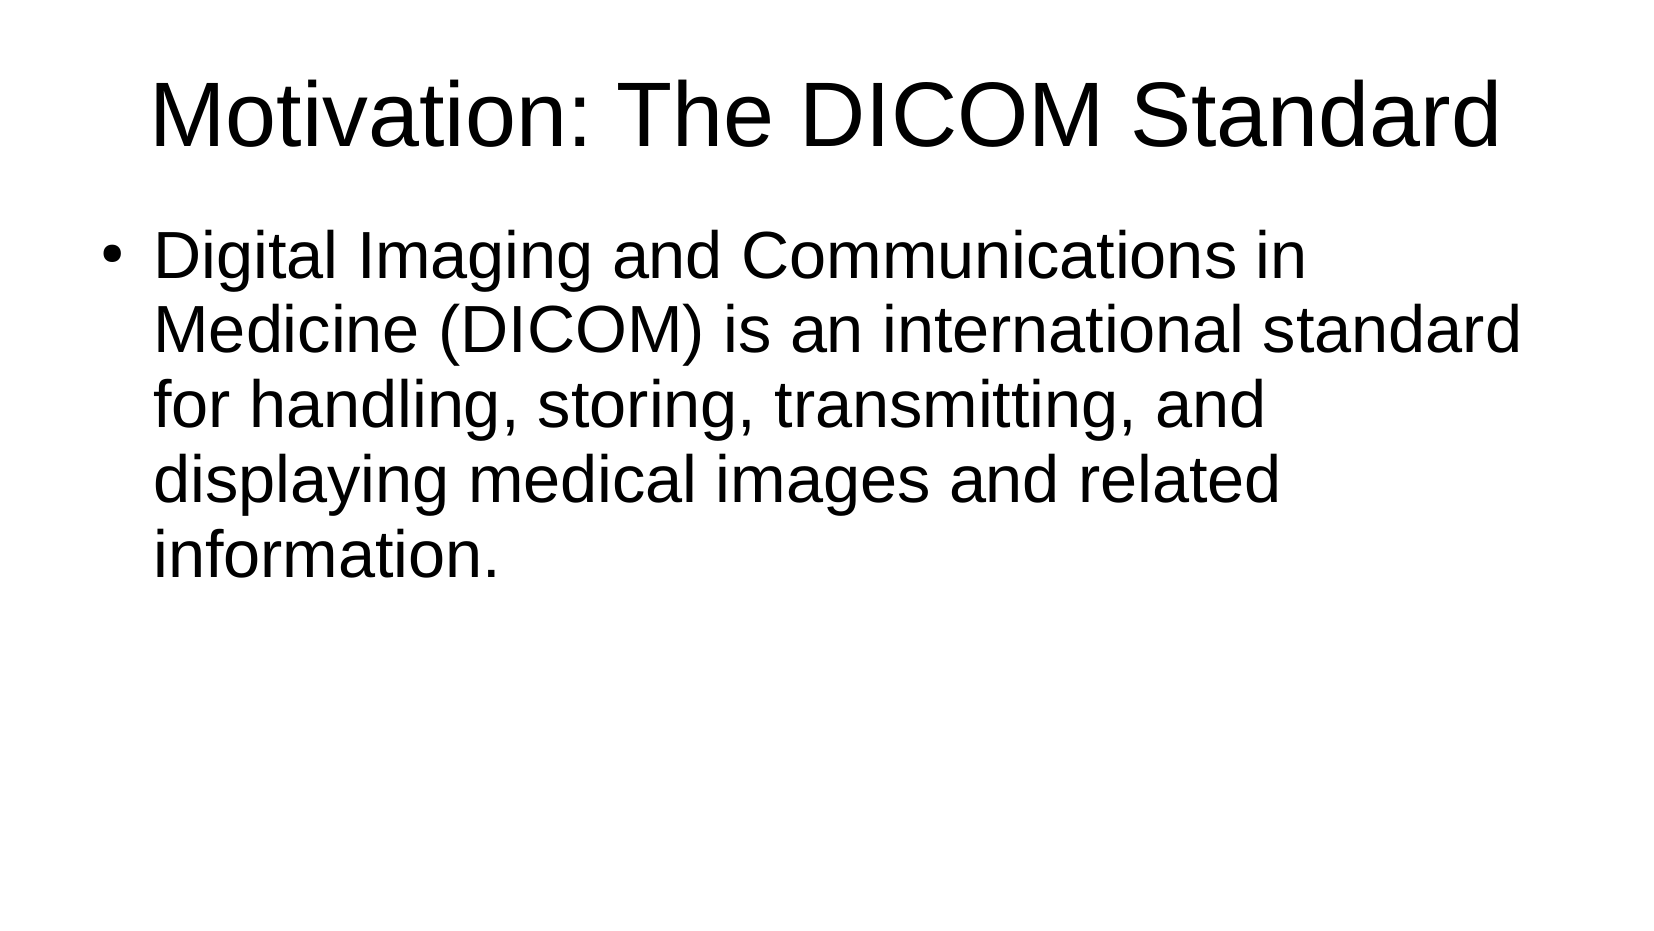

# Motivation: The DICOM Standard
Digital Imaging and Communications in Medicine (DICOM) is an international standard for handling, storing, transmitting, and displaying medical images and related information.